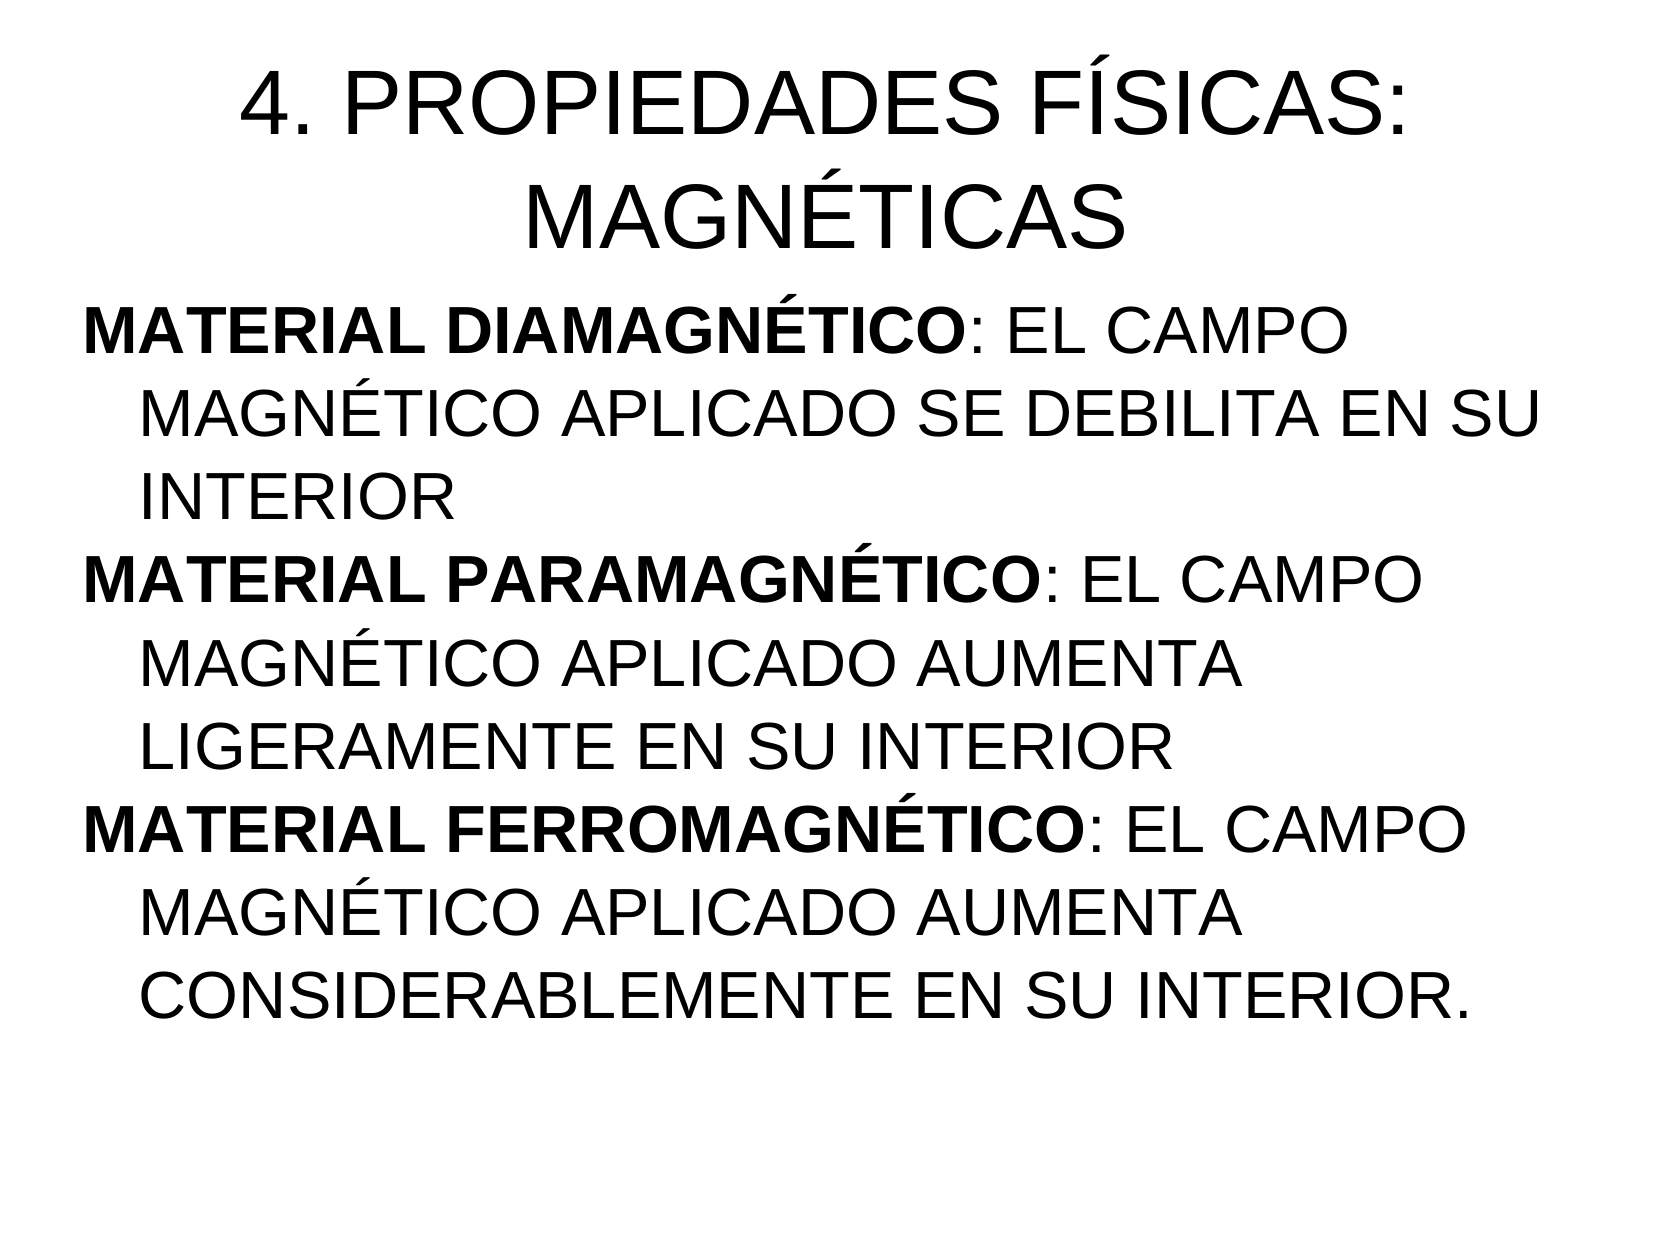

4. PROPIEDADES FÍSICAS: MAGNÉTICAS
# MATERIAL DIAMAGNÉTICO: EL CAMPO MAGNÉTICO APLICADO SE DEBILITA EN SU INTERIOR
MATERIAL PARAMAGNÉTICO: EL CAMPO MAGNÉTICO APLICADO AUMENTA LIGERAMENTE EN SU INTERIOR
MATERIAL FERROMAGNÉTICO: EL CAMPO MAGNÉTICO APLICADO AUMENTA CONSIDERABLEMENTE EN SU INTERIOR.